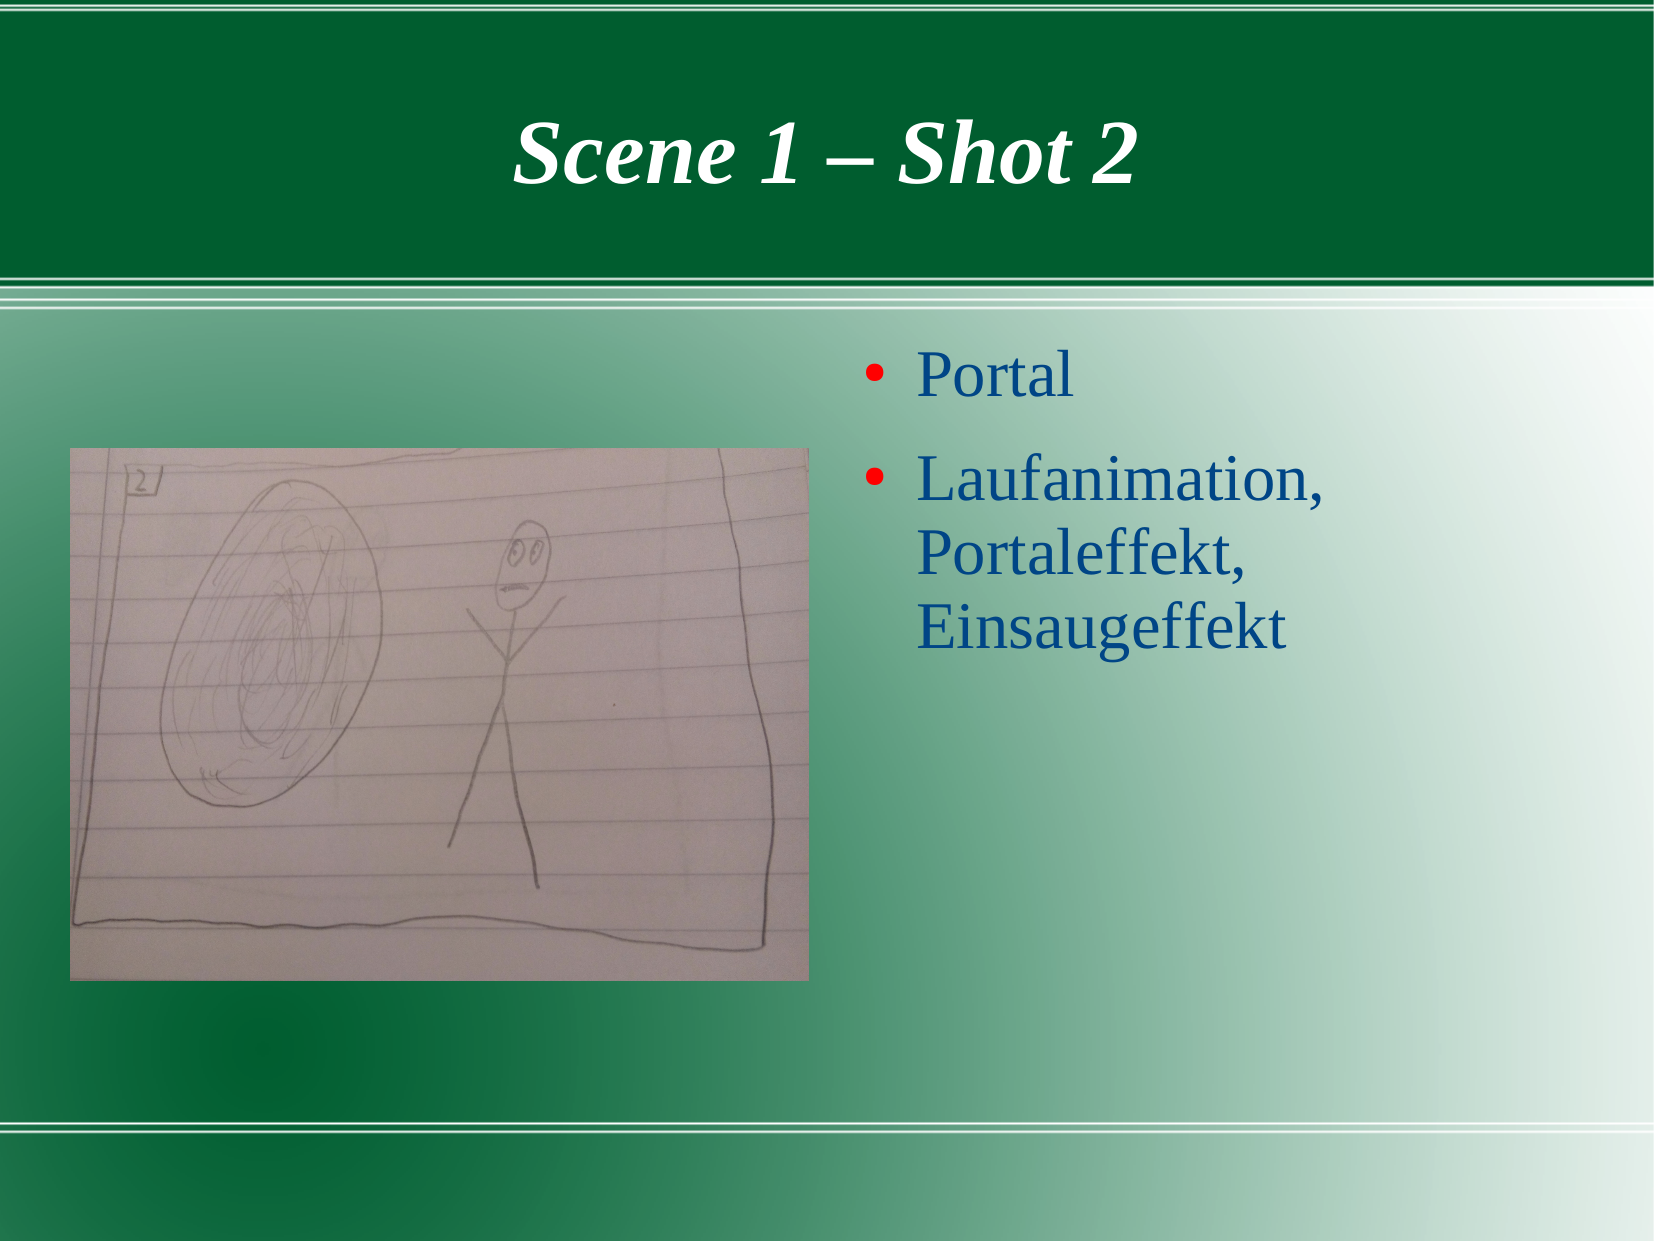

# Scene 1 – Shot 2
Portal
Laufanimation, Portaleffekt, Einsaugeffekt